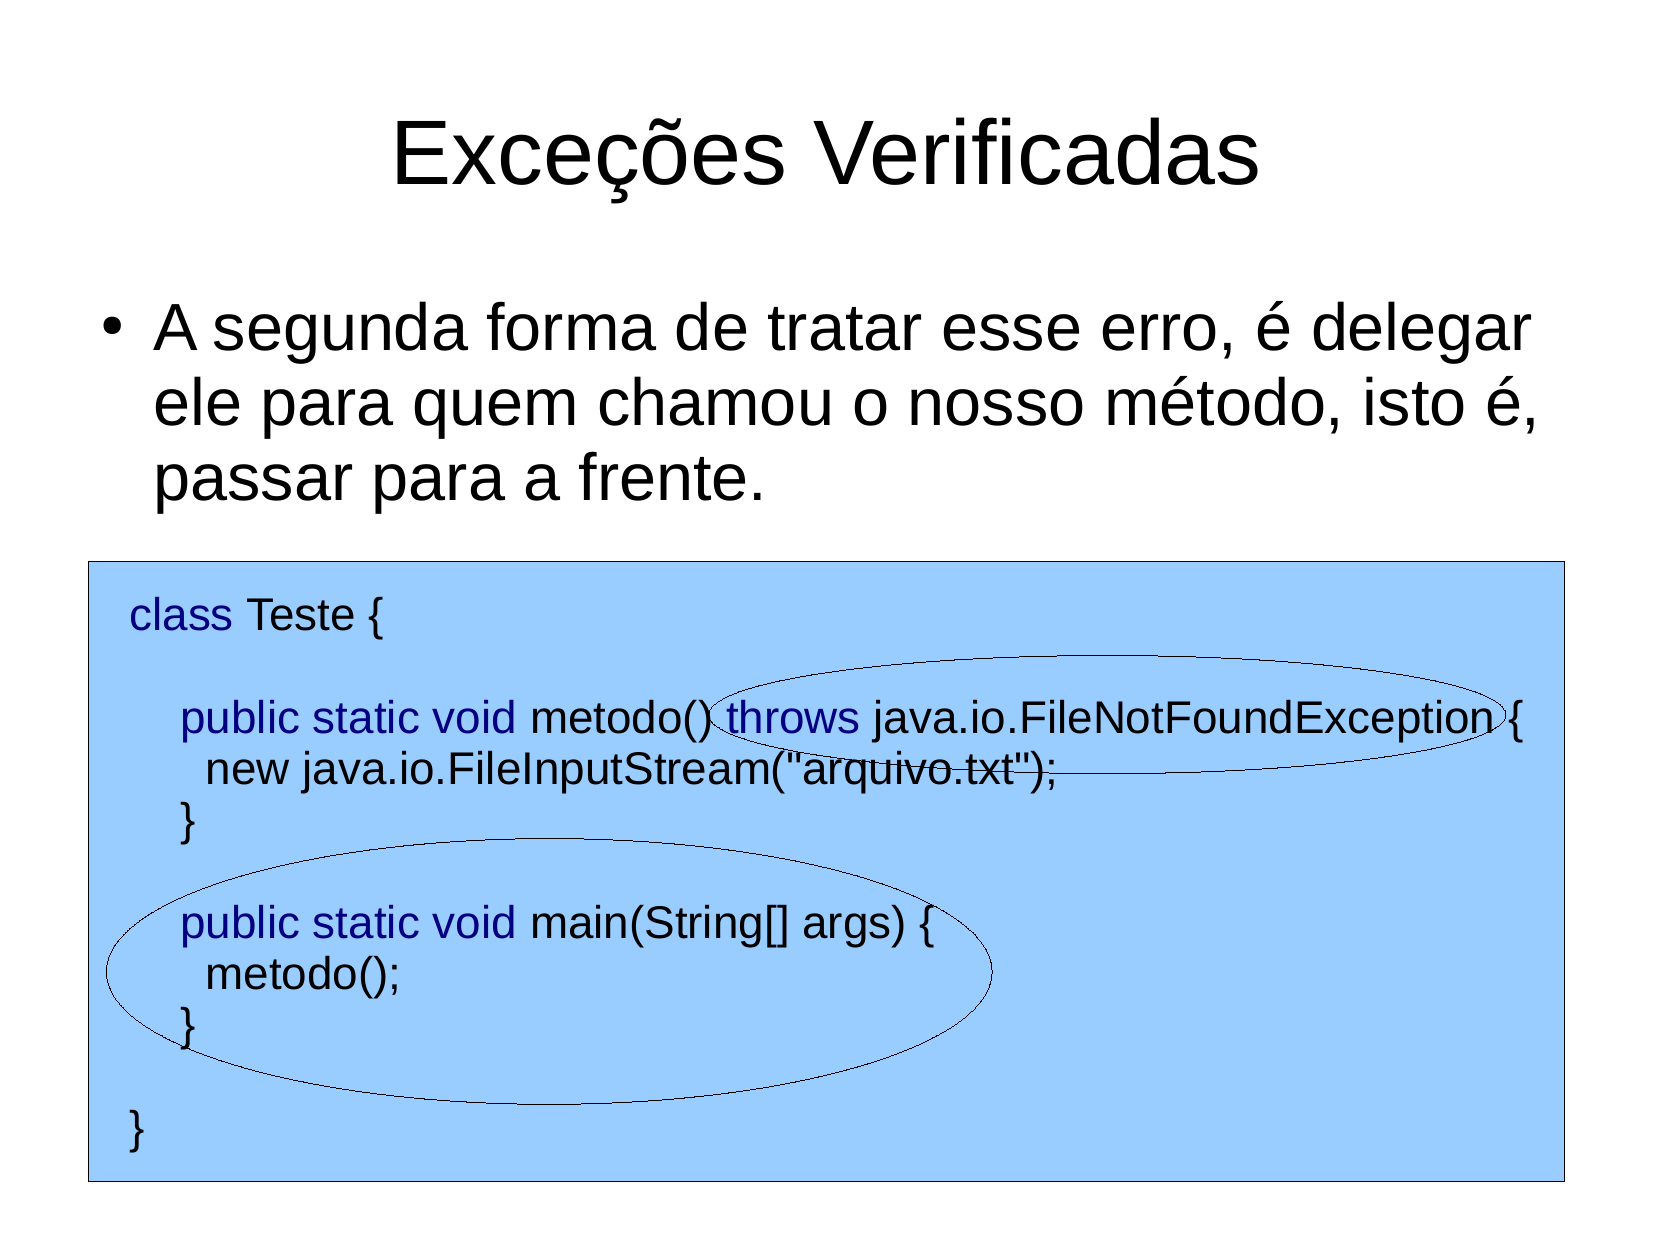

# Exceções Verificadas
A segunda forma de tratar esse erro, é delegar ele para quem chamou o nosso método, isto é, passar para a frente.
class Teste {
 public static void metodo() throws java.io.FileNotFoundException {
 new java.io.FileInputStream("arquivo.txt");
 }
 public static void main(String[] args) {
 metodo();
 }
}